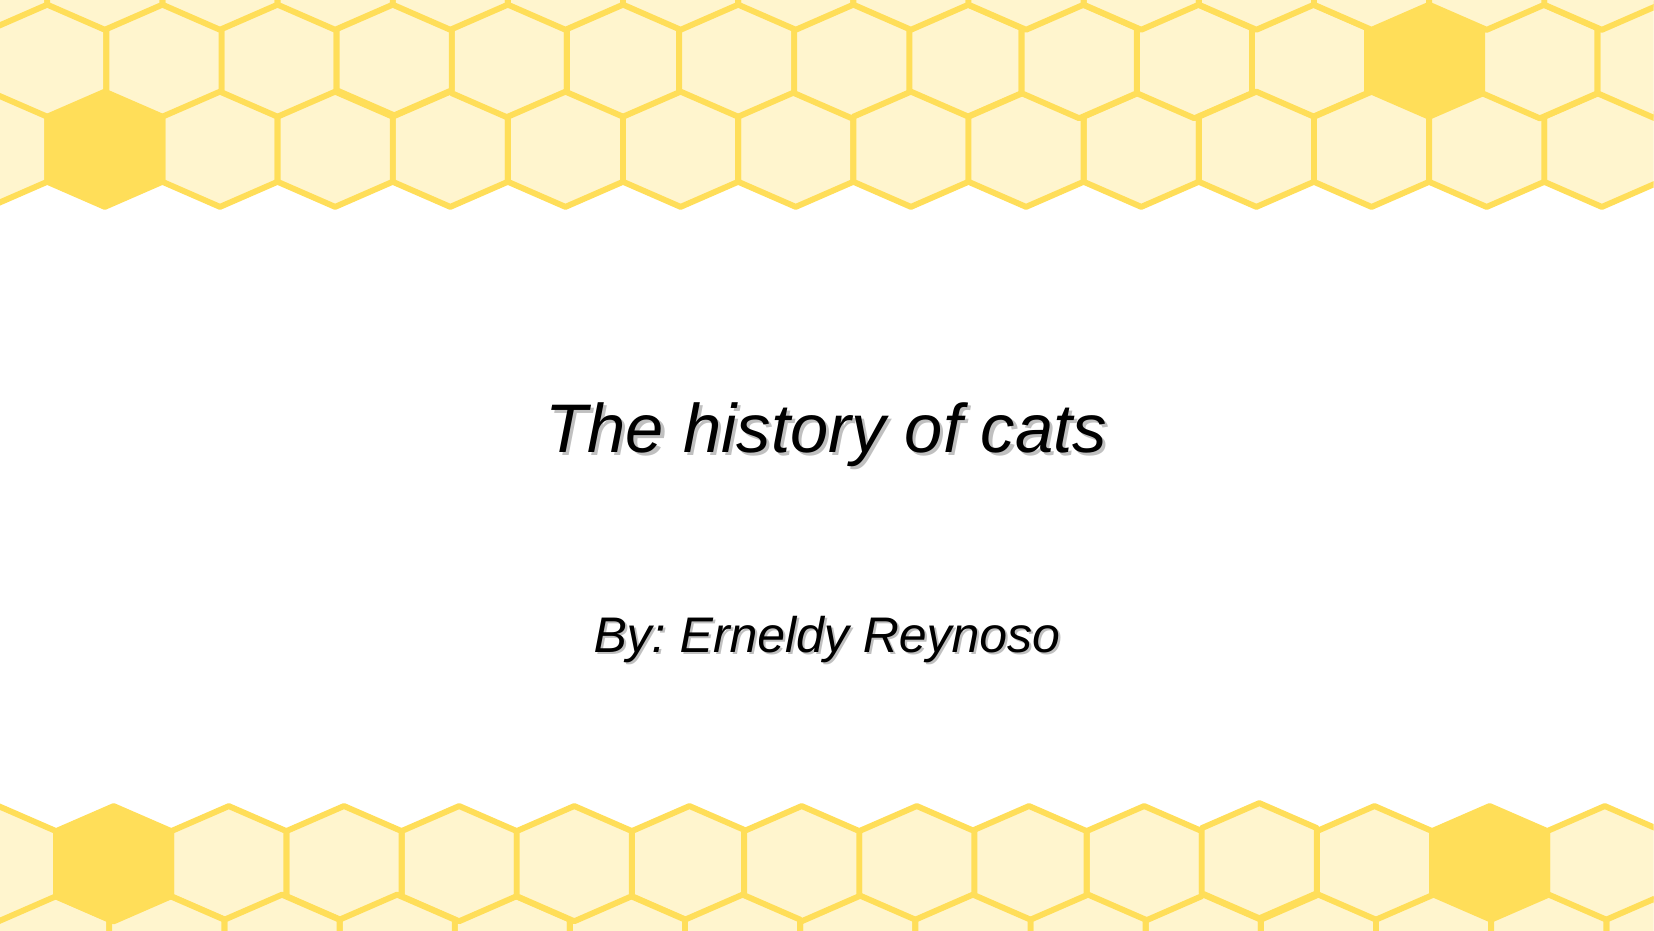

# The history of cats
By: Erneldy Reynoso